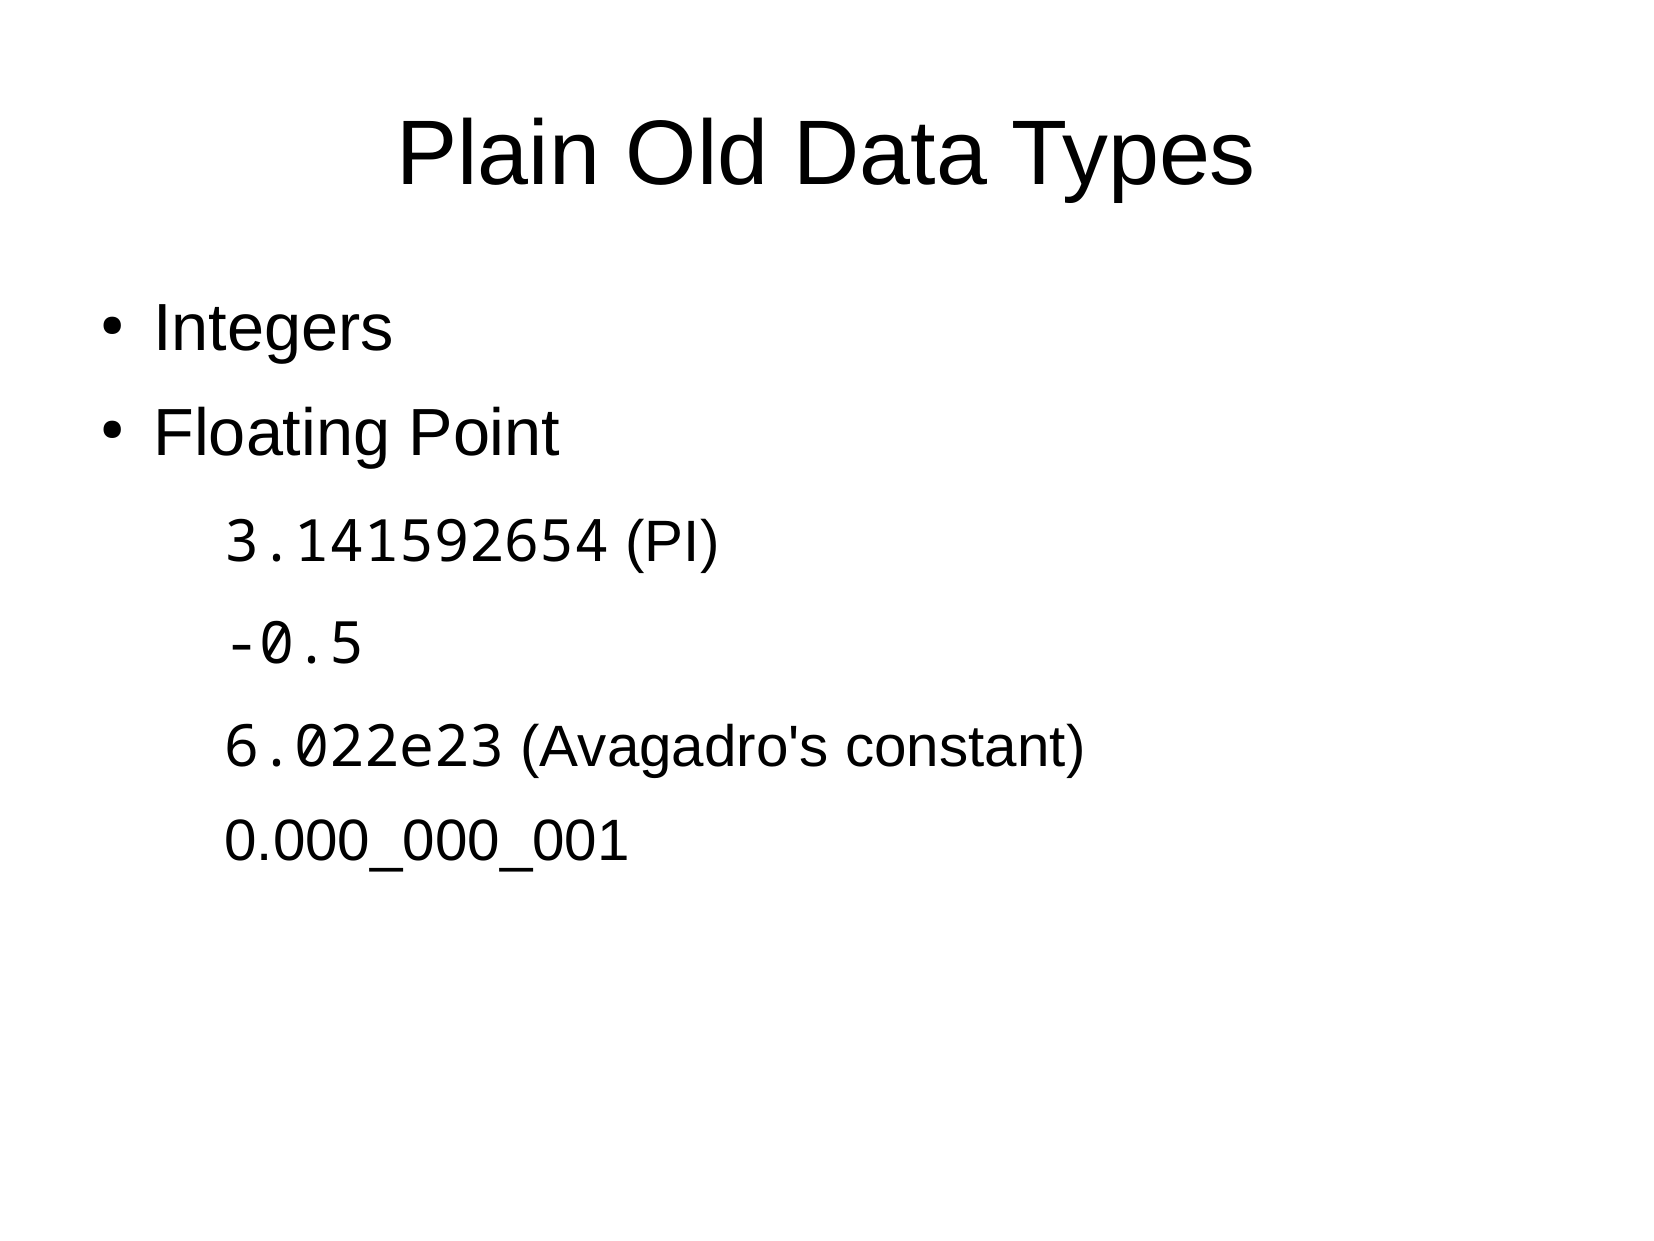

# Plain Old Data Types
Integers
Floating Point
3.141592654 (PI)
-0.5
6.022e23 (Avagadro's constant)
0.000_000_001